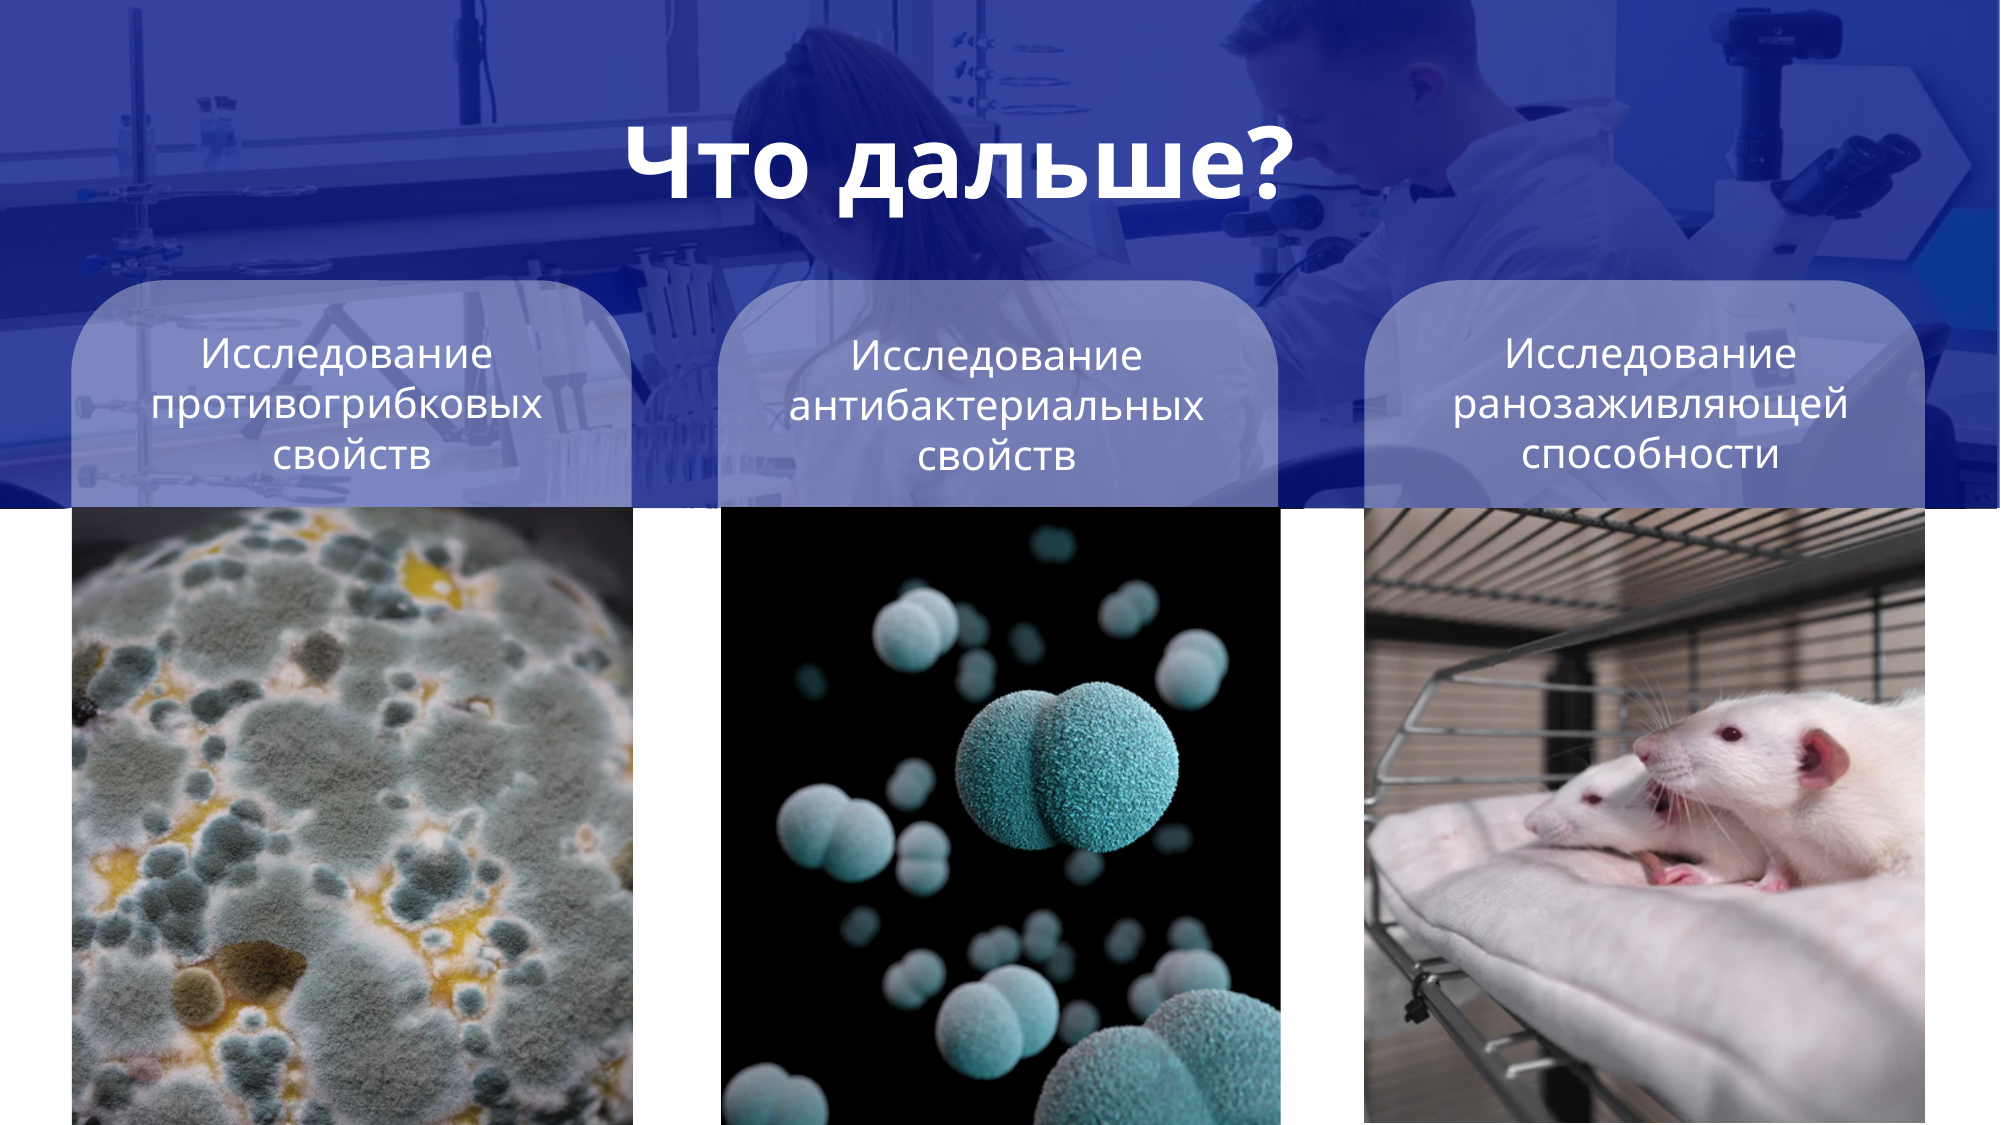

Что дальше?
Исследование
 ранозаживляющей
способности
Исследование
противогрибковых
свойств
 Исследование
 антибактериальных
 свойств